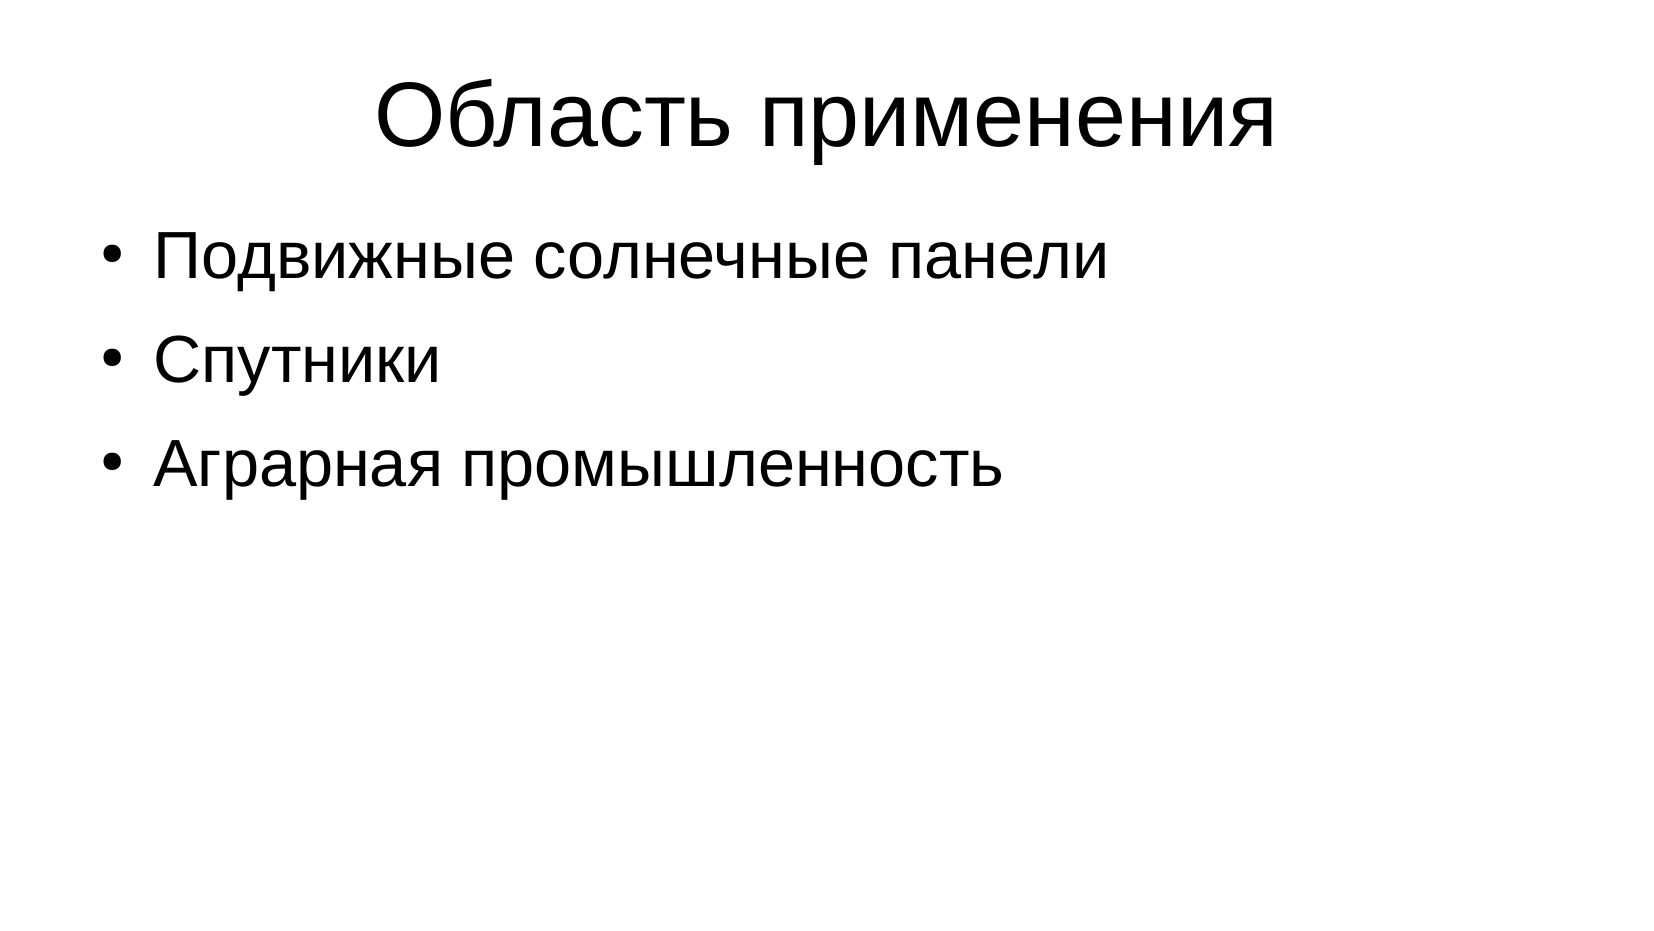

# Область применения
Подвижные солнечные панели
Спутники
Аграрная промышленность